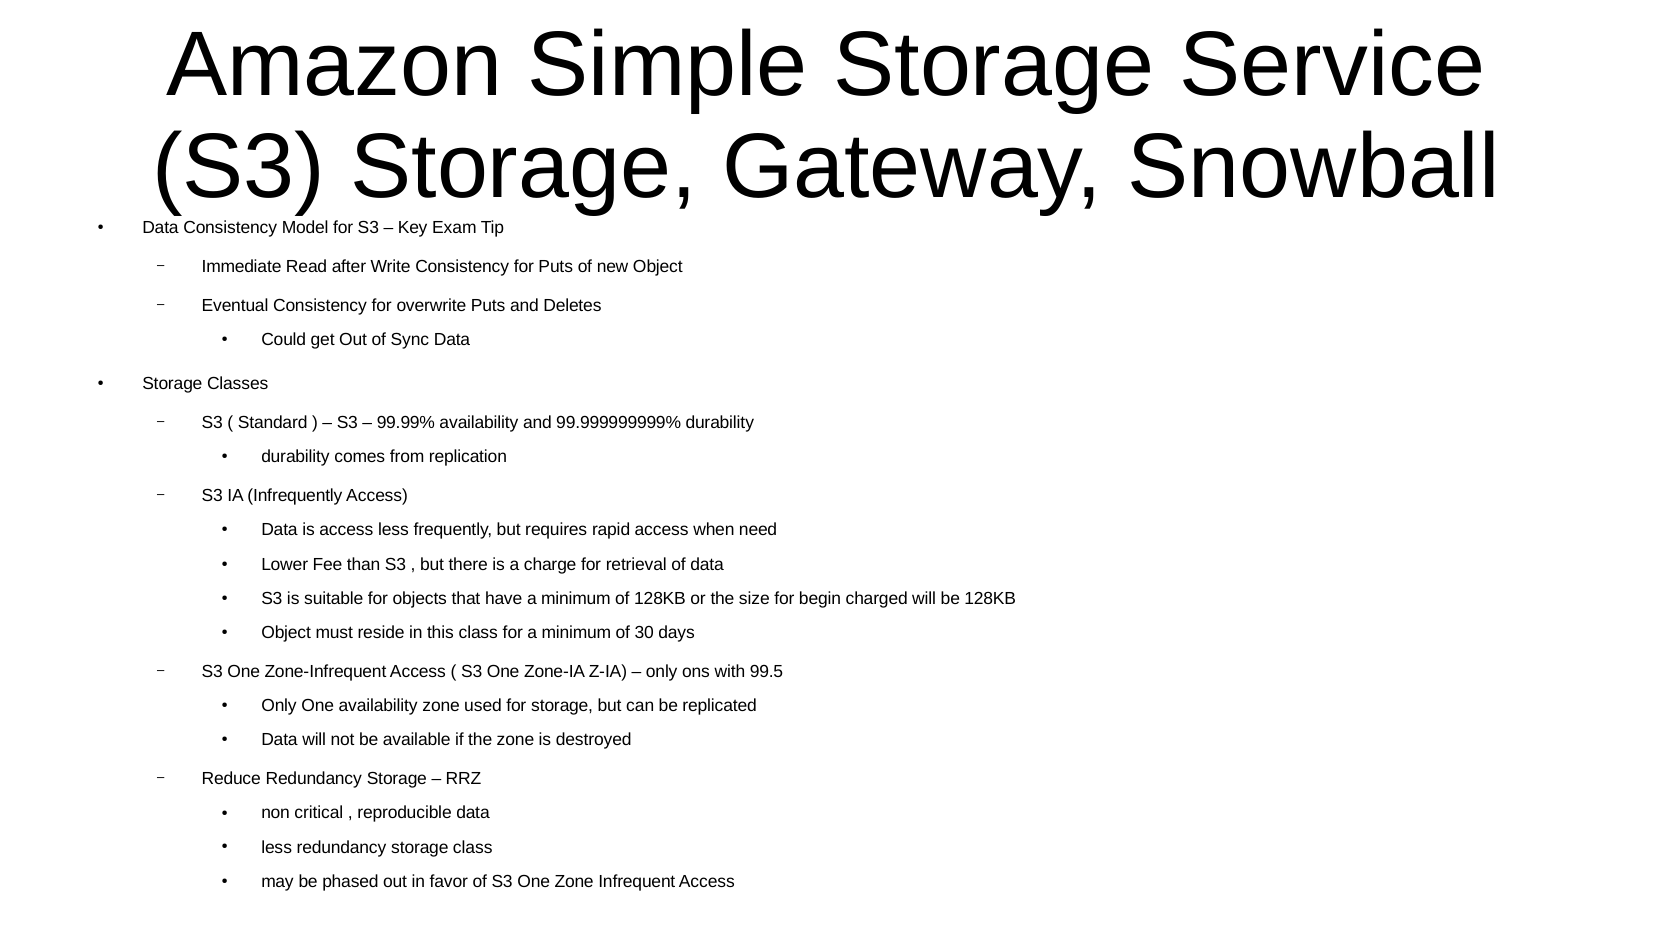

# Amazon Simple Storage Service (S3) Storage, Gateway, Snowball
Data Consistency Model for S3 – Key Exam Tip
Immediate Read after Write Consistency for Puts of new Object
Eventual Consistency for overwrite Puts and Deletes
Could get Out of Sync Data
Storage Classes
S3 ( Standard ) – S3 – 99.99% availability and 99.999999999% durability
durability comes from replication
S3 IA (Infrequently Access)
Data is access less frequently, but requires rapid access when need
Lower Fee than S3 , but there is a charge for retrieval of data
S3 is suitable for objects that have a minimum of 128KB or the size for begin charged will be 128KB
Object must reside in this class for a minimum of 30 days
S3 One Zone-Infrequent Access ( S3 One Zone-IA Z-IA) – only ons with 99.5
Only One availability zone used for storage, but can be replicated
Data will not be available if the zone is destroyed
Reduce Redundancy Storage – RRZ
non critical , reproducible data
less redundancy storage class
may be phased out in favor of S3 One Zone Infrequent Access